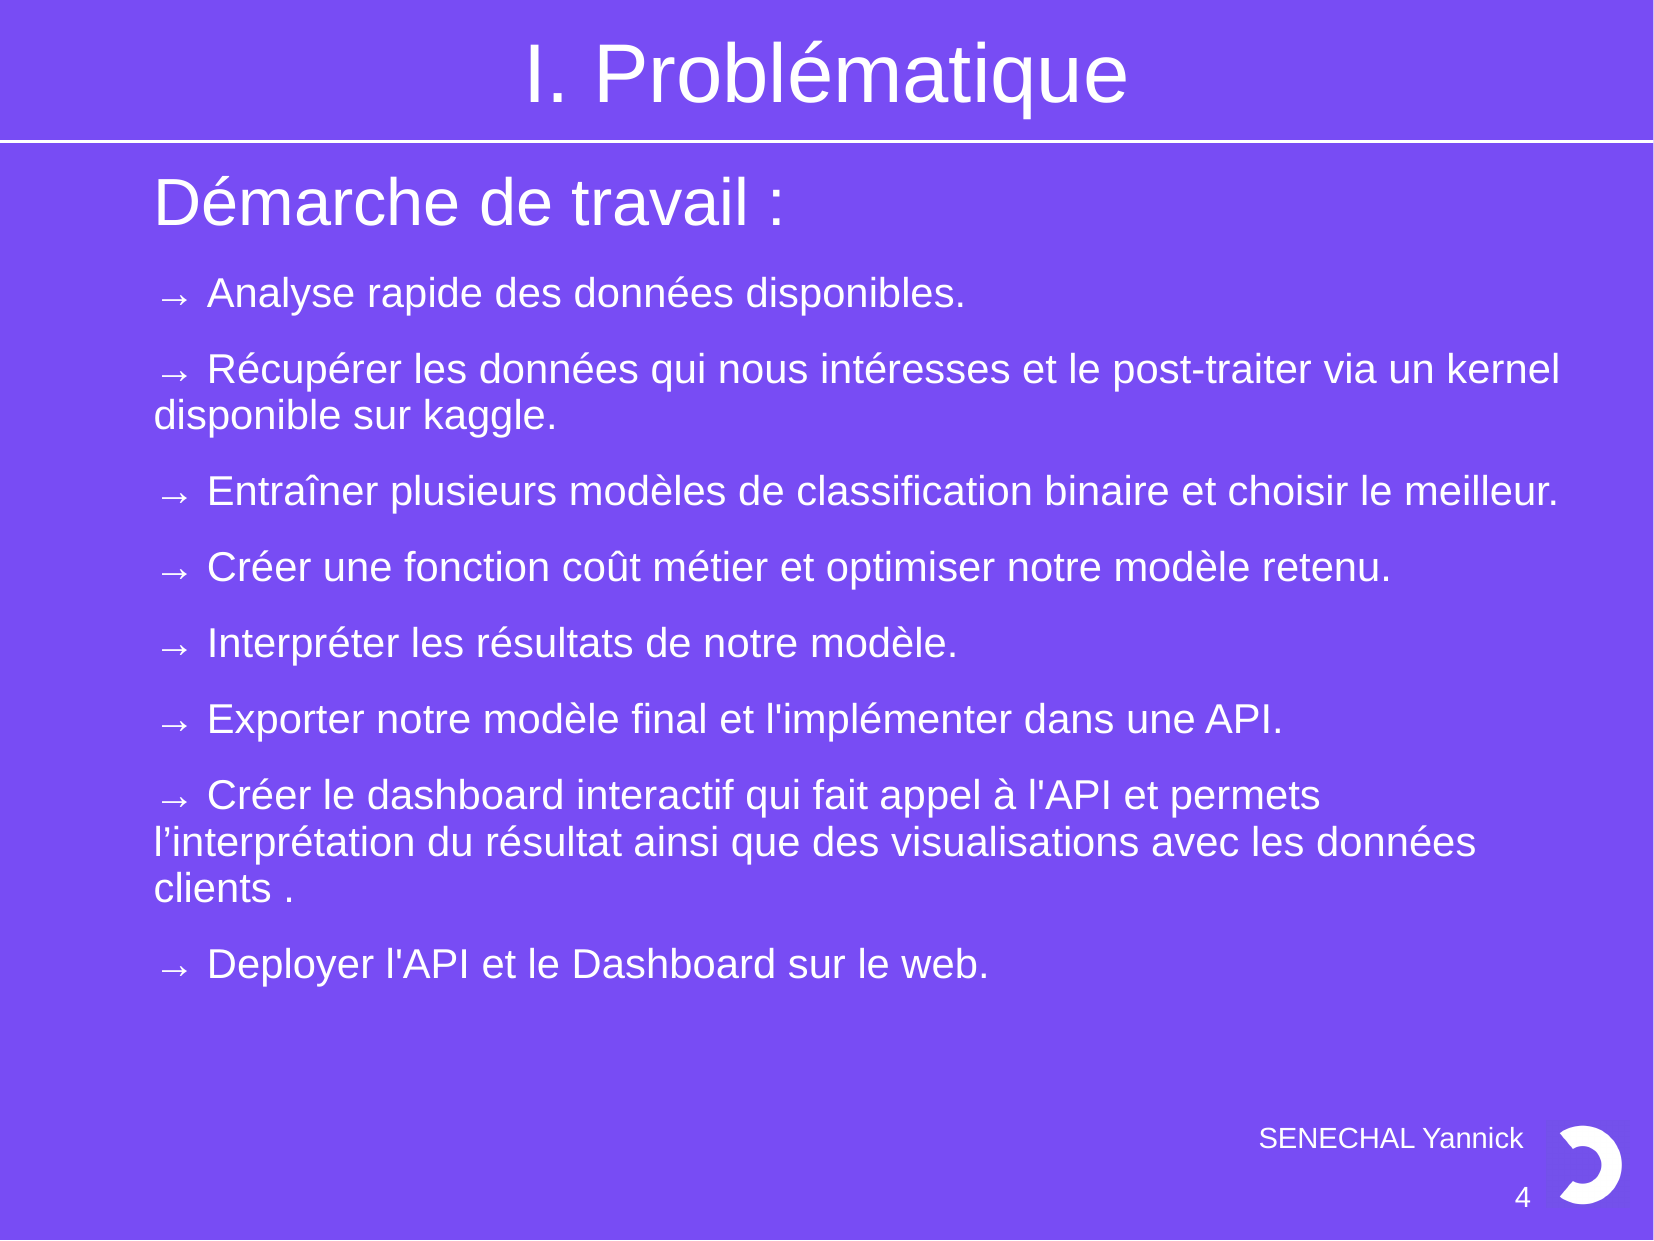

# I. Problématique
Démarche de travail :
→ Analyse rapide des données disponibles.
→ Récupérer les données qui nous intéresses et le post-traiter via un kernel disponible sur kaggle.
→ Entraîner plusieurs modèles de classification binaire et choisir le meilleur.
→ Créer une fonction coût métier et optimiser notre modèle retenu.
→ Interpréter les résultats de notre modèle.
→ Exporter notre modèle final et l'implémenter dans une API.
→ Créer le dashboard interactif qui fait appel à l'API et permets l’interprétation du résultat ainsi que des visualisations avec les données clients .
→ Deployer l'API et le Dashboard sur le web.
SENECHAL Yannick
4